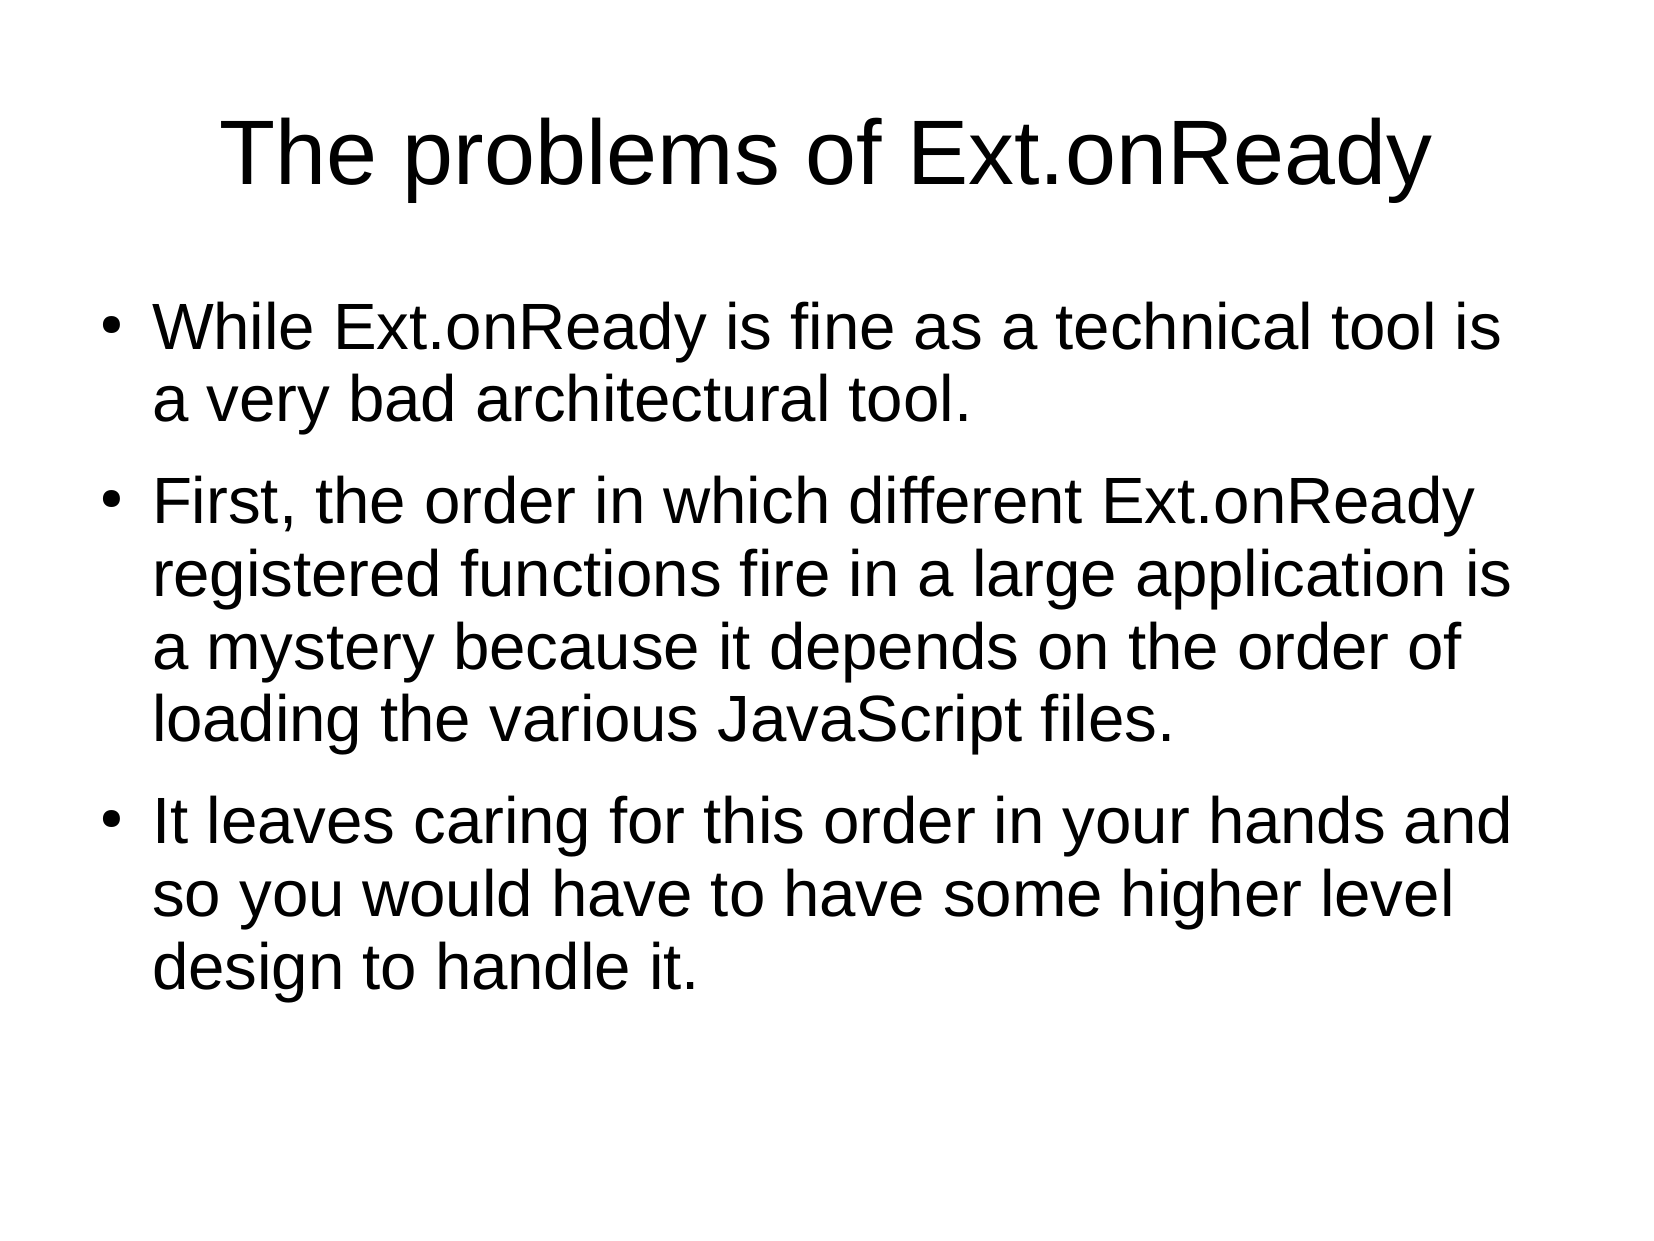

# The problems of Ext.onReady
While Ext.onReady is fine as a technical tool is a very bad architectural tool.
First, the order in which different Ext.onReady registered functions fire in a large application is a mystery because it depends on the order of loading the various JavaScript files.
It leaves caring for this order in your hands and so you would have to have some higher level design to handle it.